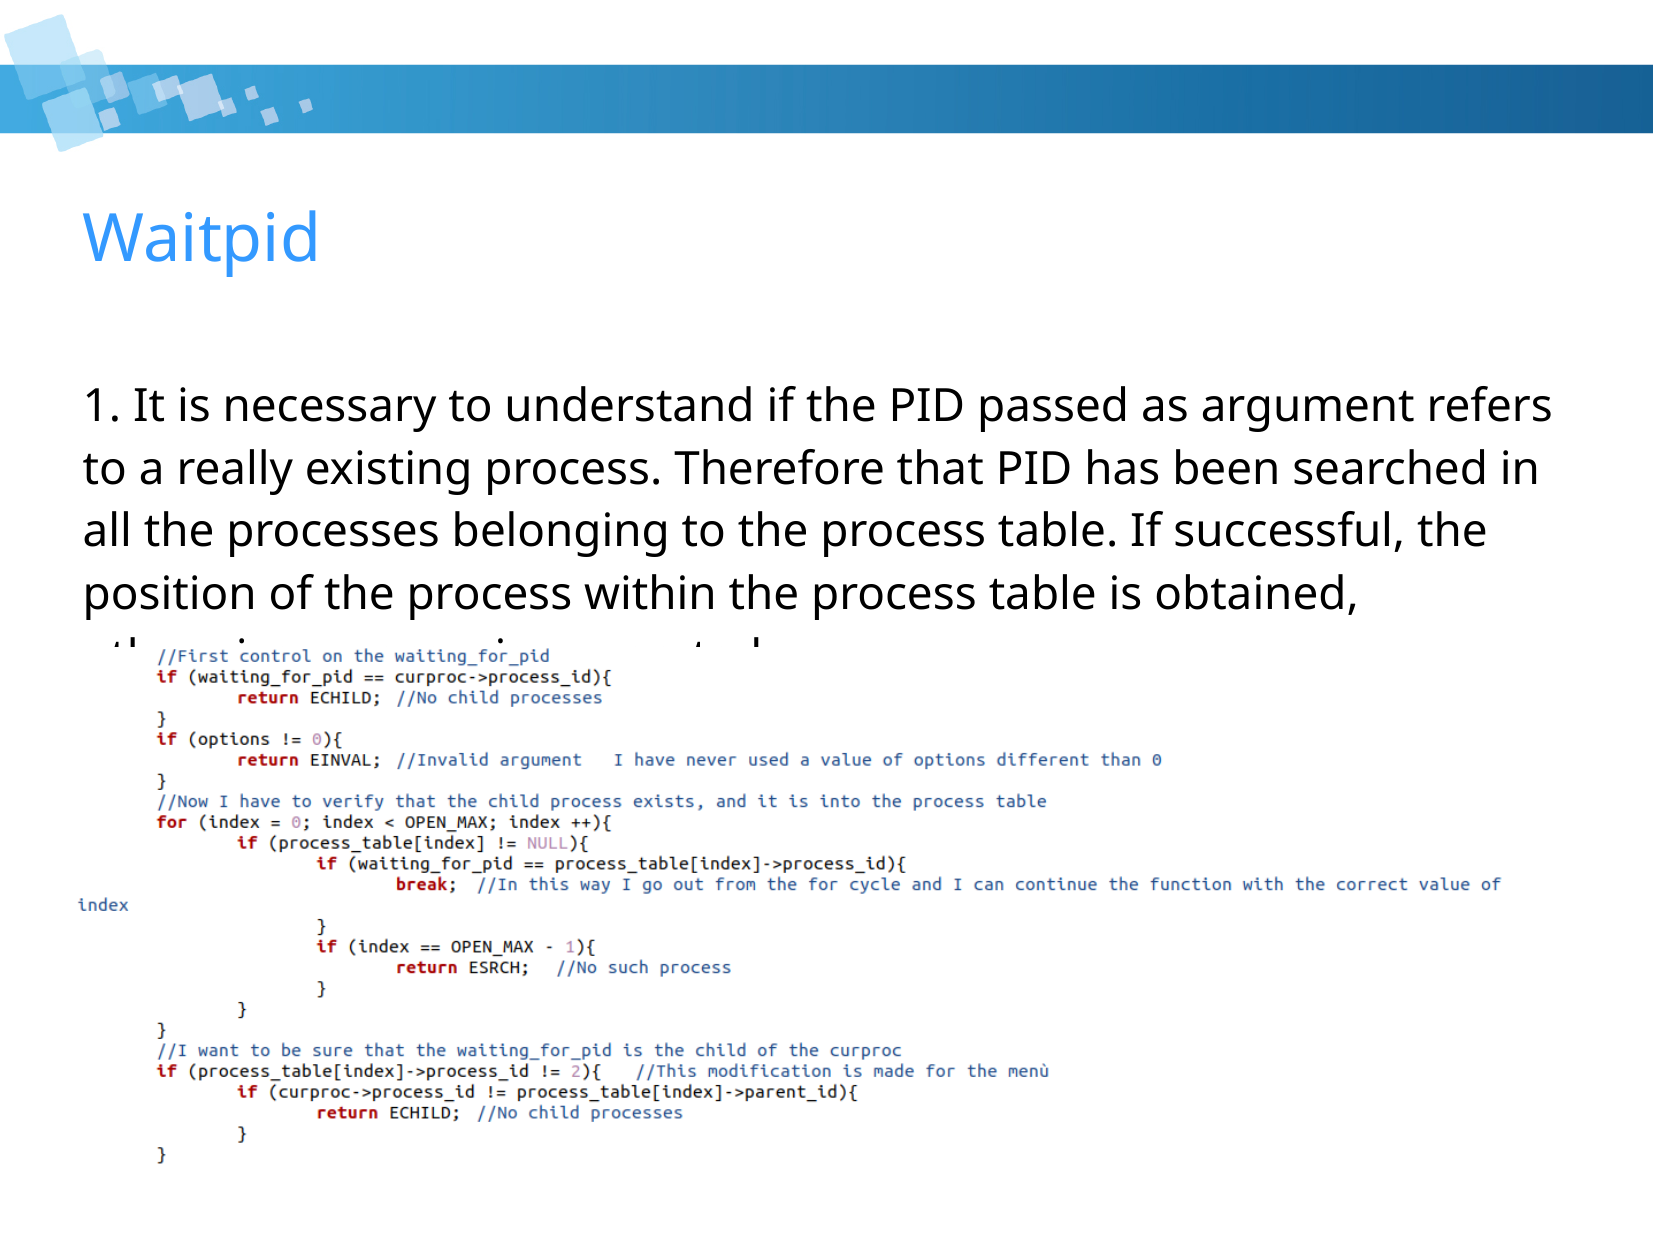

# Waitpid
1. It is necessary to understand if the PID passed as argument refers to a really existing process. Therefore that PID has been searched in all the processes belonging to the process table. If successful, the position of the process within the process table is obtained, otherwise an error is generated.